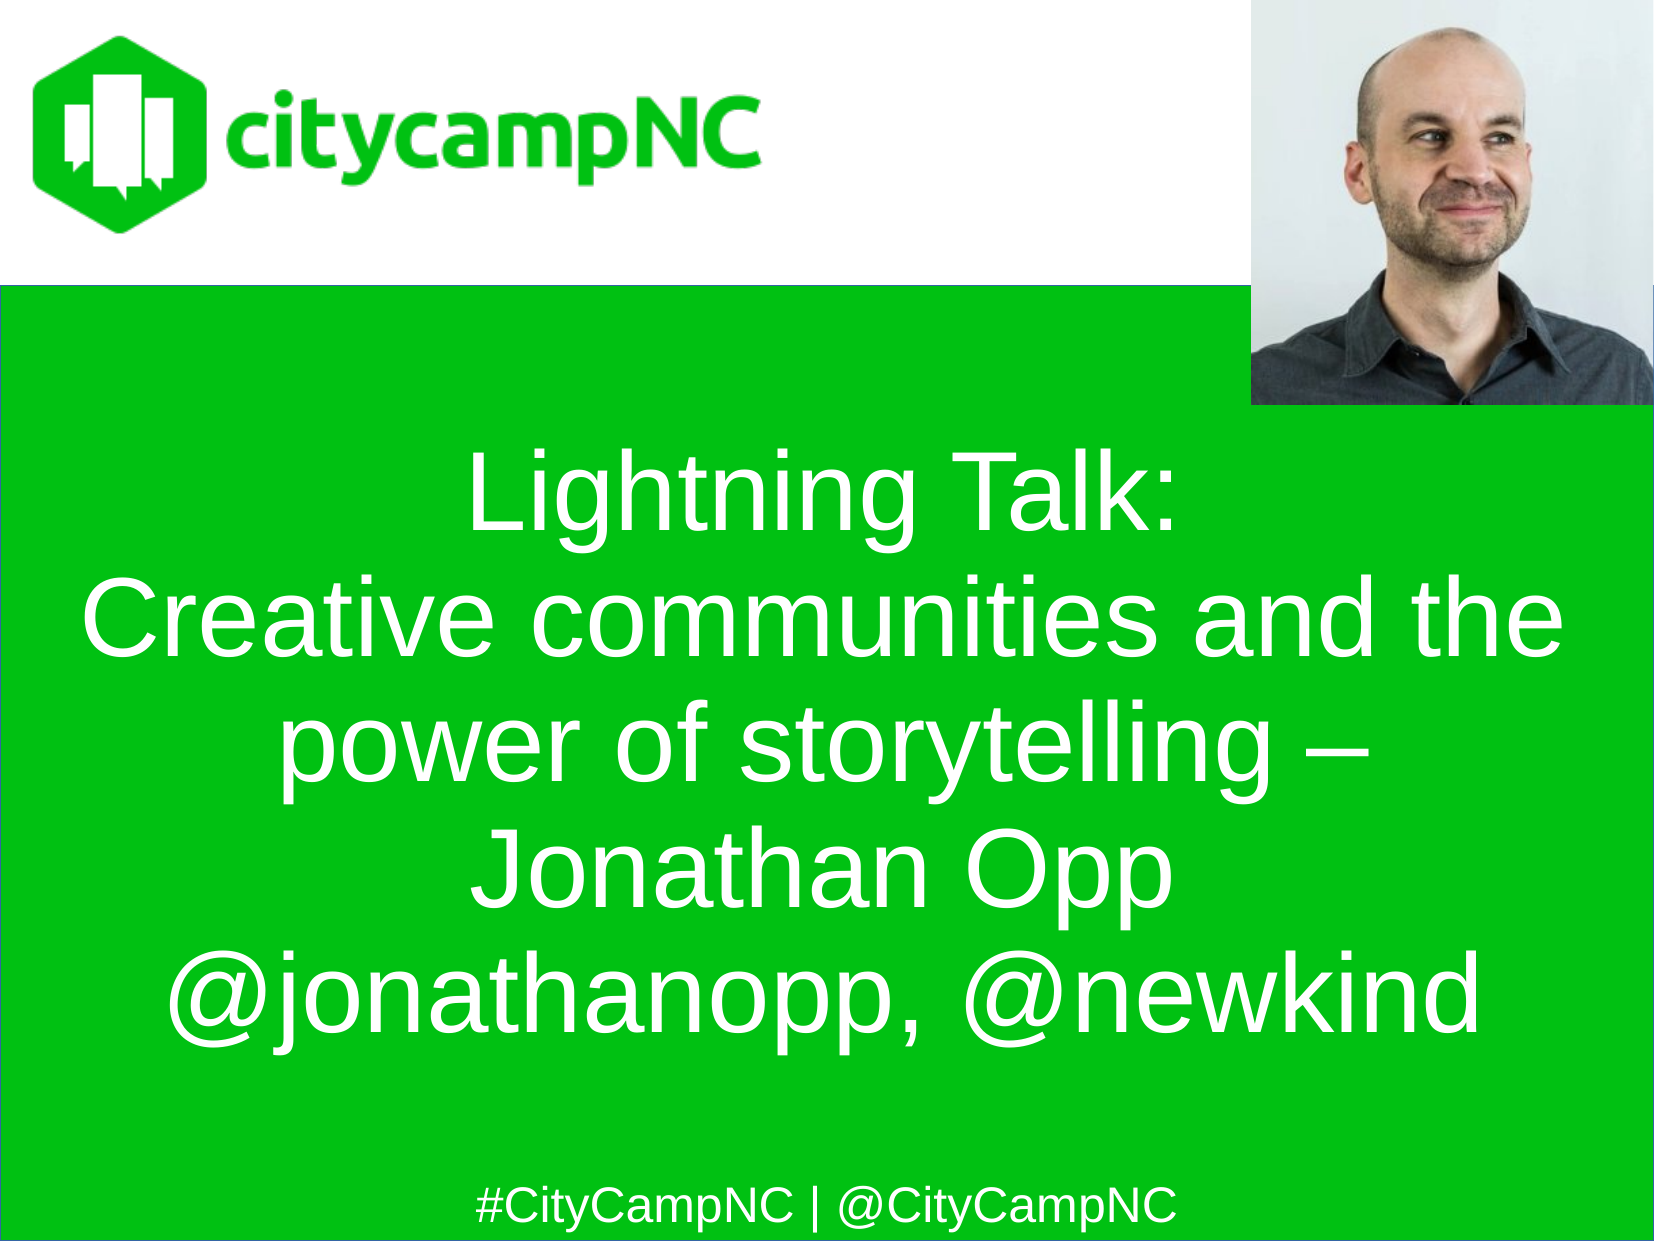

# Lightning Talk:
Creative communities and the power of storytelling – Jonathan Opp
@jonathanopp, @newkind